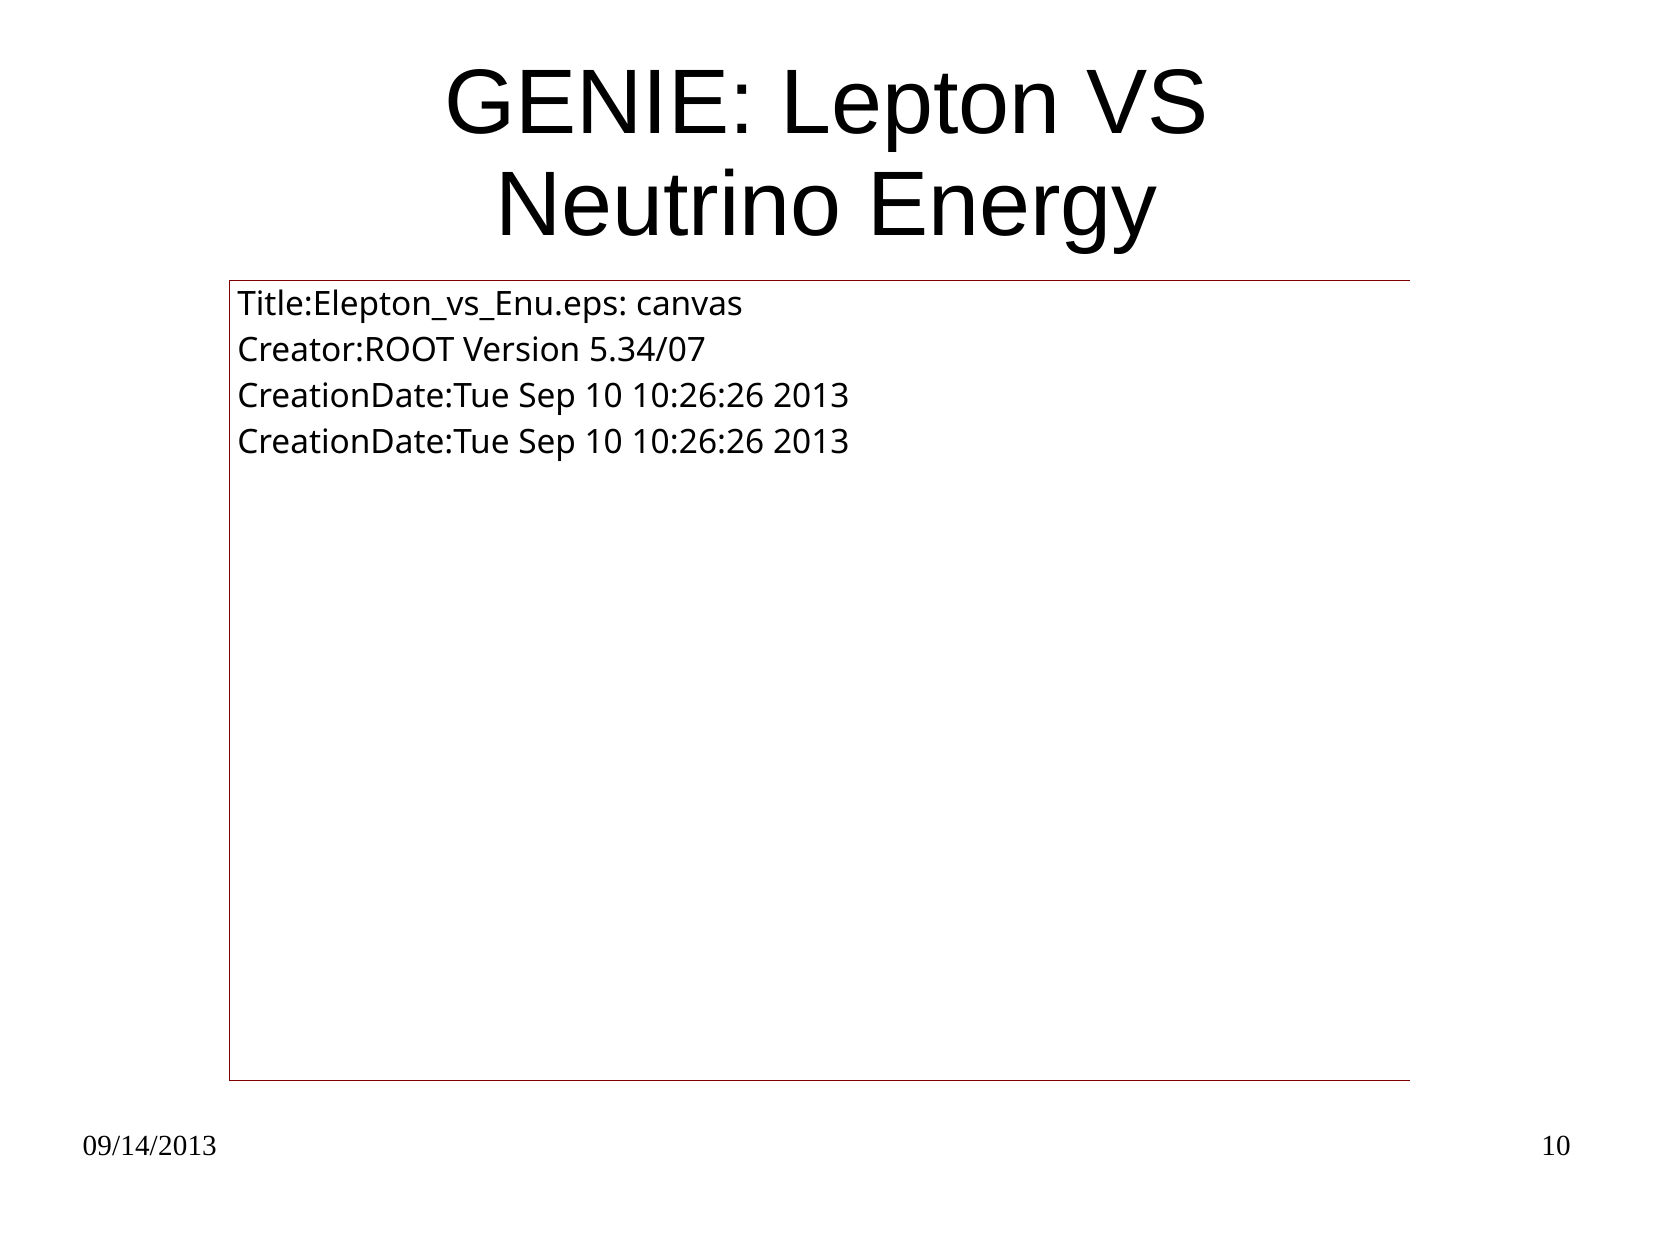

# GENIE: Lepton VS Neutrino Energy
09/14/2013
10